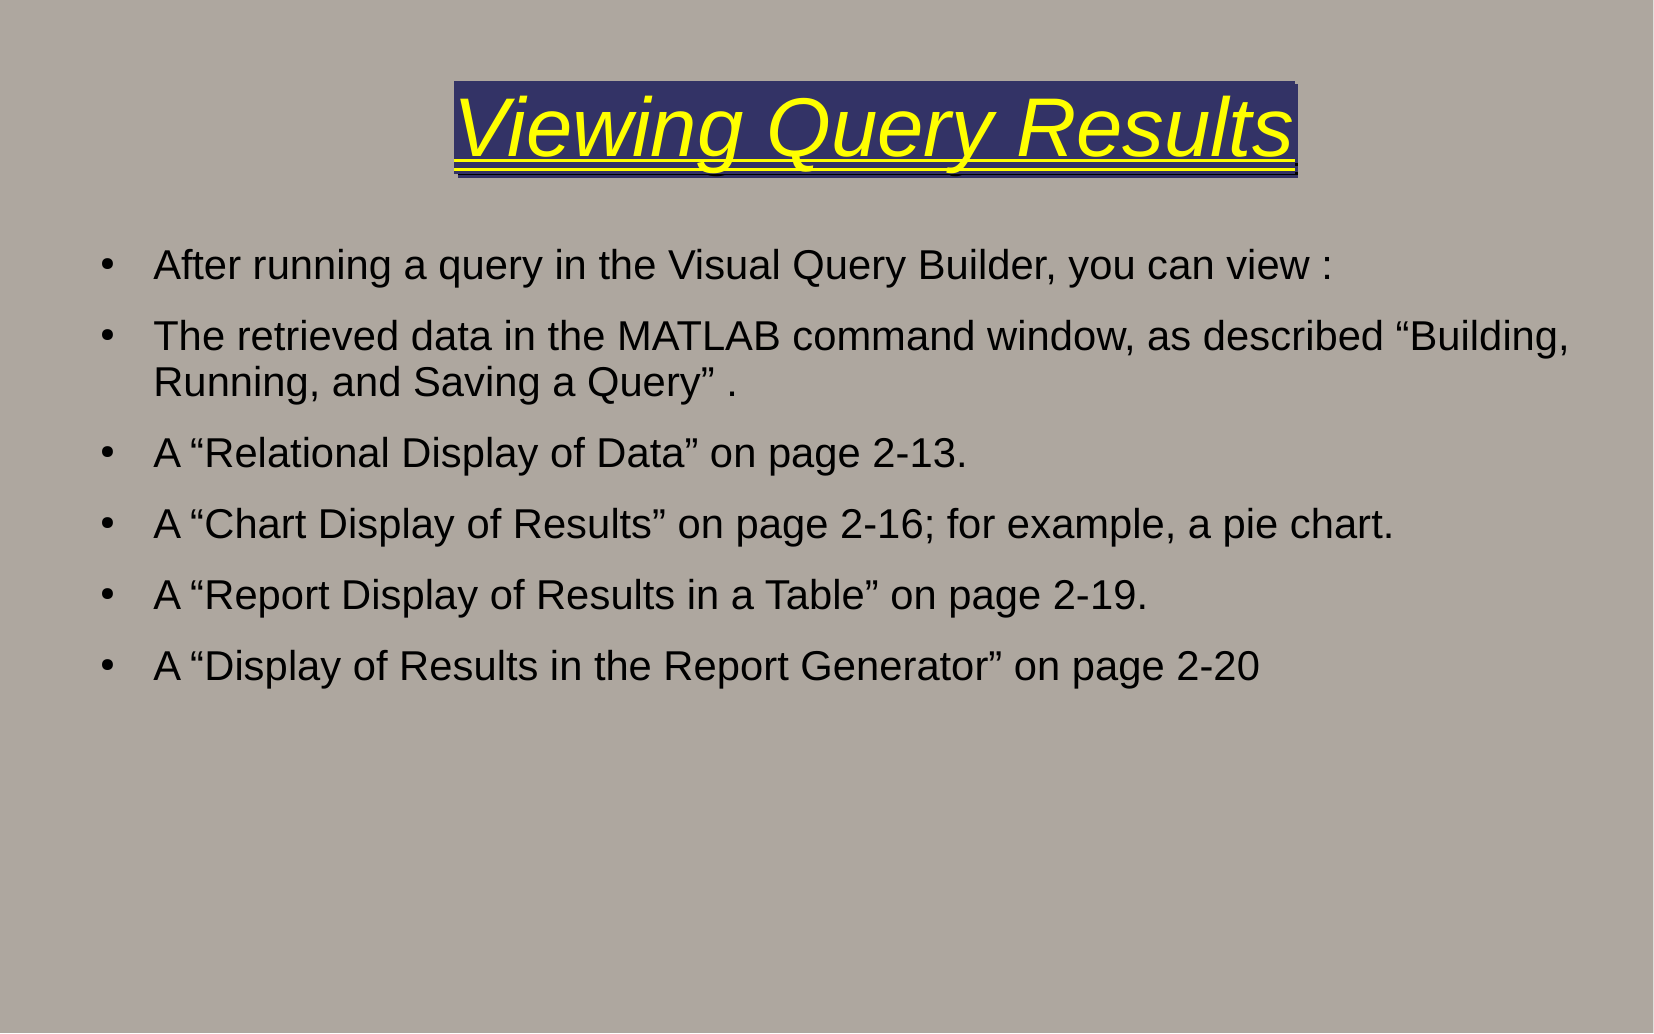

Viewing Query Results
# After running a query in the Visual Query Builder, you can view :
The retrieved data in the MATLAB command window, as described “Building, Running, and Saving a Query” .
A “Relational Display of Data” on page 2-13.
A “Chart Display of Results” on page 2-16; for example, a pie chart.
A “Report Display of Results in a Table” on page 2-19.
A “Display of Results in the Report Generator” on page 2-20